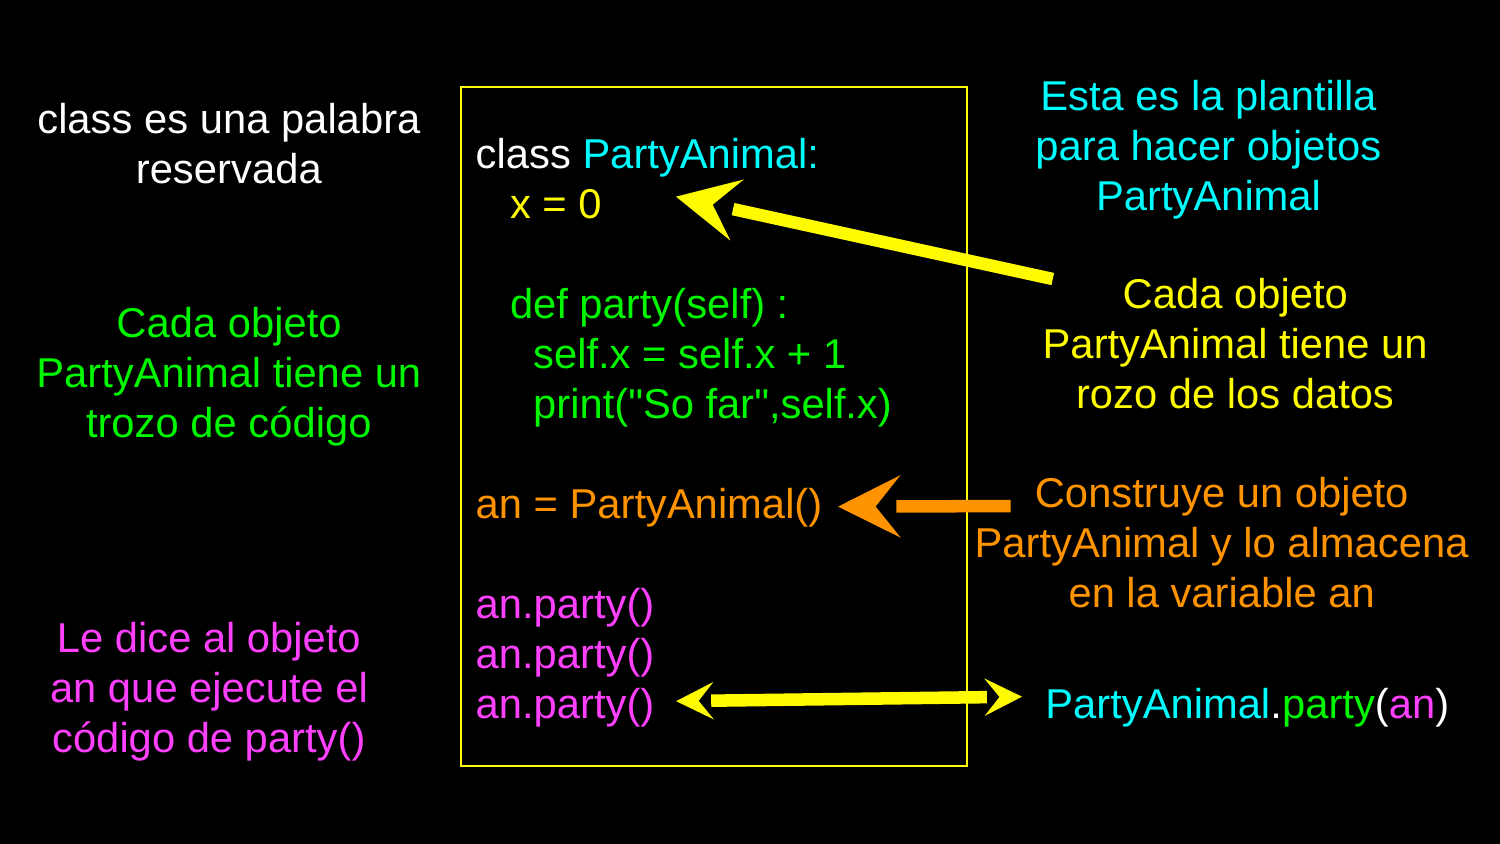

Esta es la plantilla para hacer objetos PartyAnimal
class es una palabra reservada
 class PartyAnimal:
 x = 0
 def party(self) :
 self.x = self.x + 1
 print("So far",self.x)
 an = PartyAnimal()
 an.party()
 an.party()
 an.party()
Cada objeto PartyAnimal tiene un rozo de los datos
Cada objeto PartyAnimal tiene un trozo de código
Construye un objeto PartyAnimal y lo almacena en la variable an
Le dice al objeto an que ejecute el código de party()
PartyAnimal.party(an)